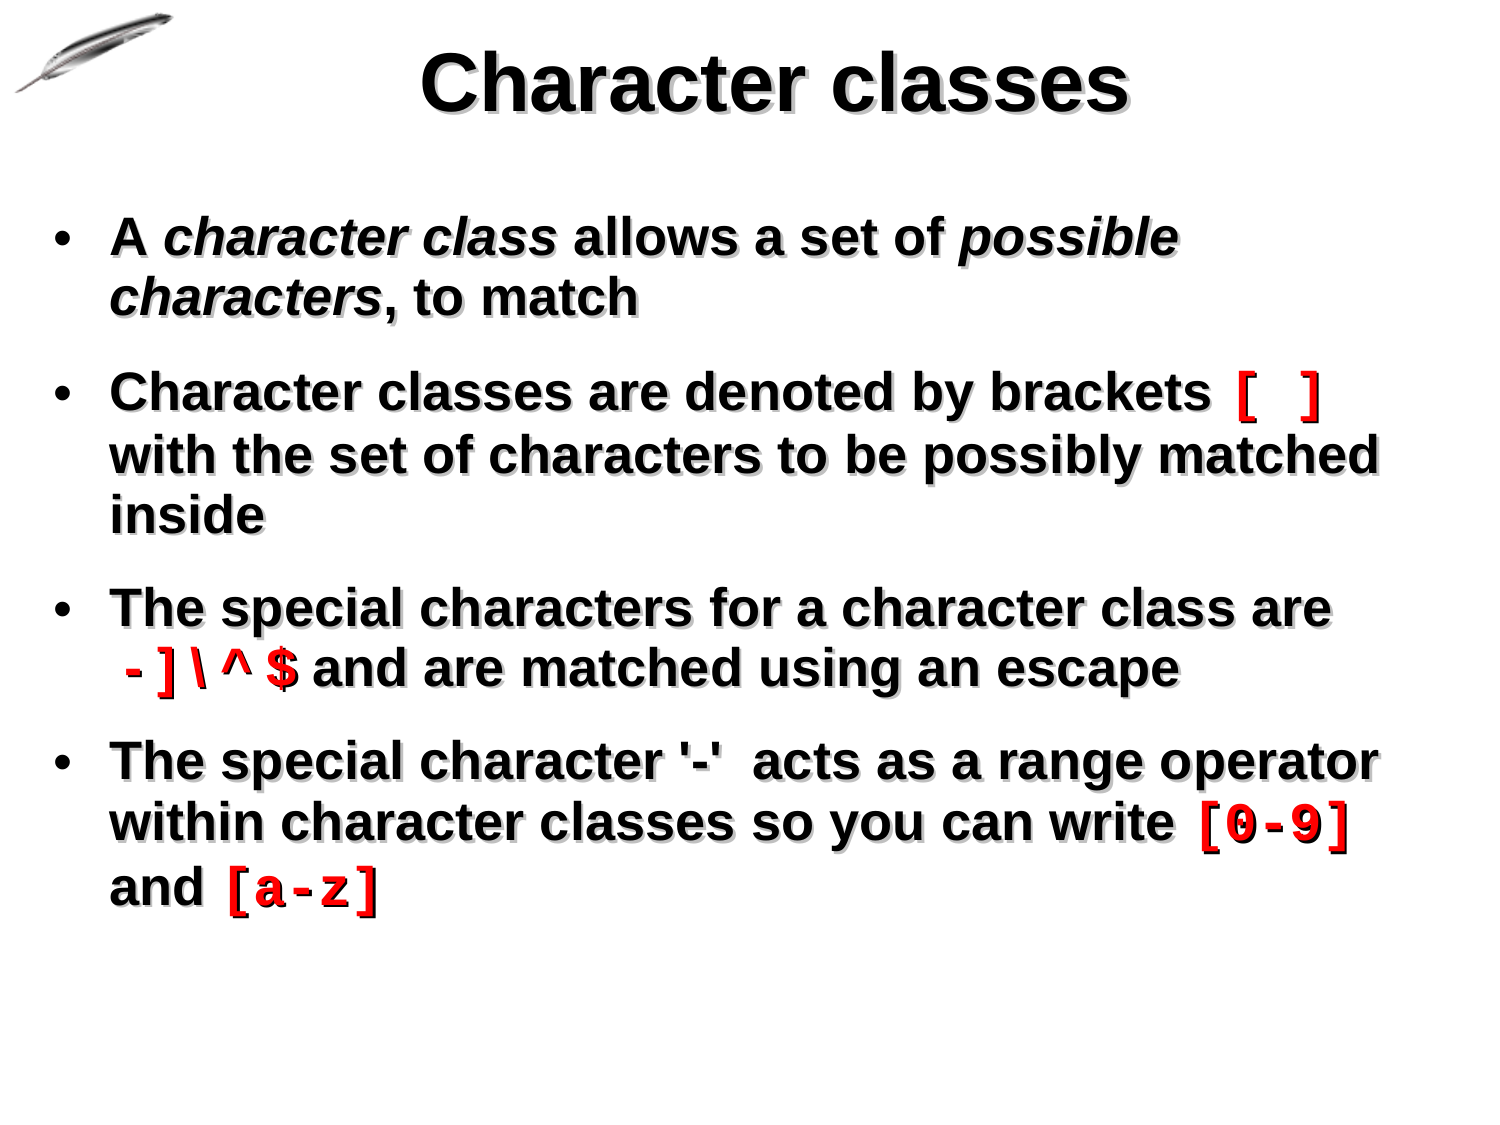

# Character classes
A character class allows a set of possible characters, to match
Character classes are denoted by brackets [ ]
with the set of characters to be possibly matched inside
The special characters for a character class are
 - ] \ ^ $ and are matched using an escape
The special character '-' acts as a range operator within character classes so you can write [0-9] and [a-z]